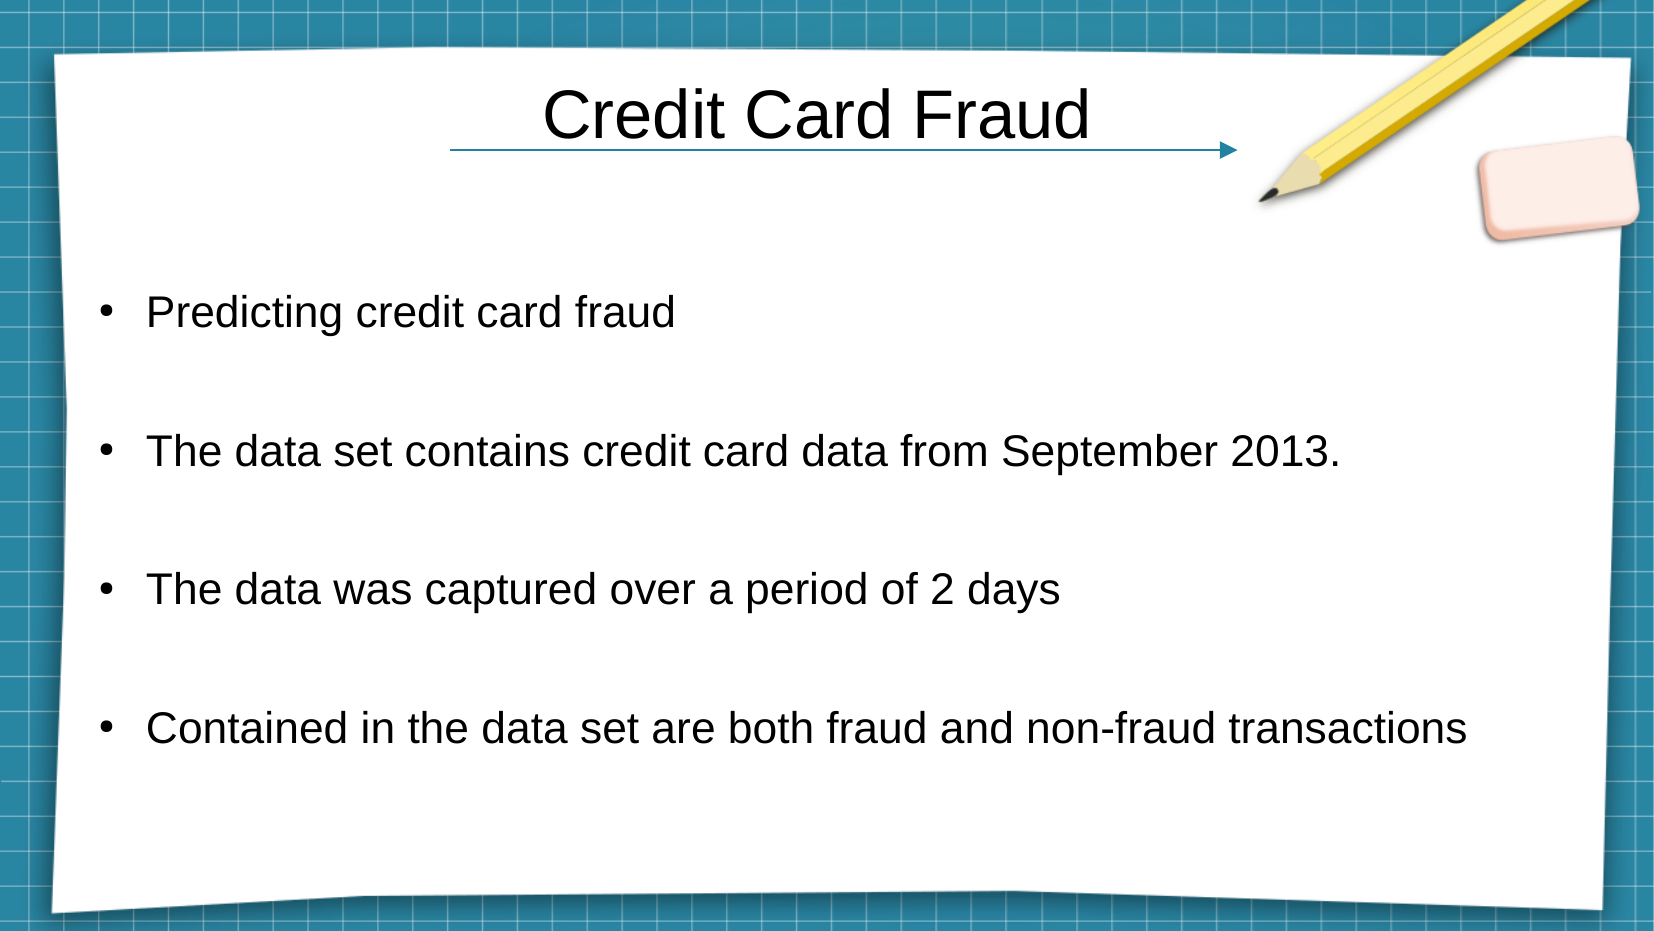

# Credit Card Fraud
Predicting credit card fraud
The data set contains credit card data from September 2013.
The data was captured over a period of 2 days
Contained in the data set are both fraud and non-fraud transactions